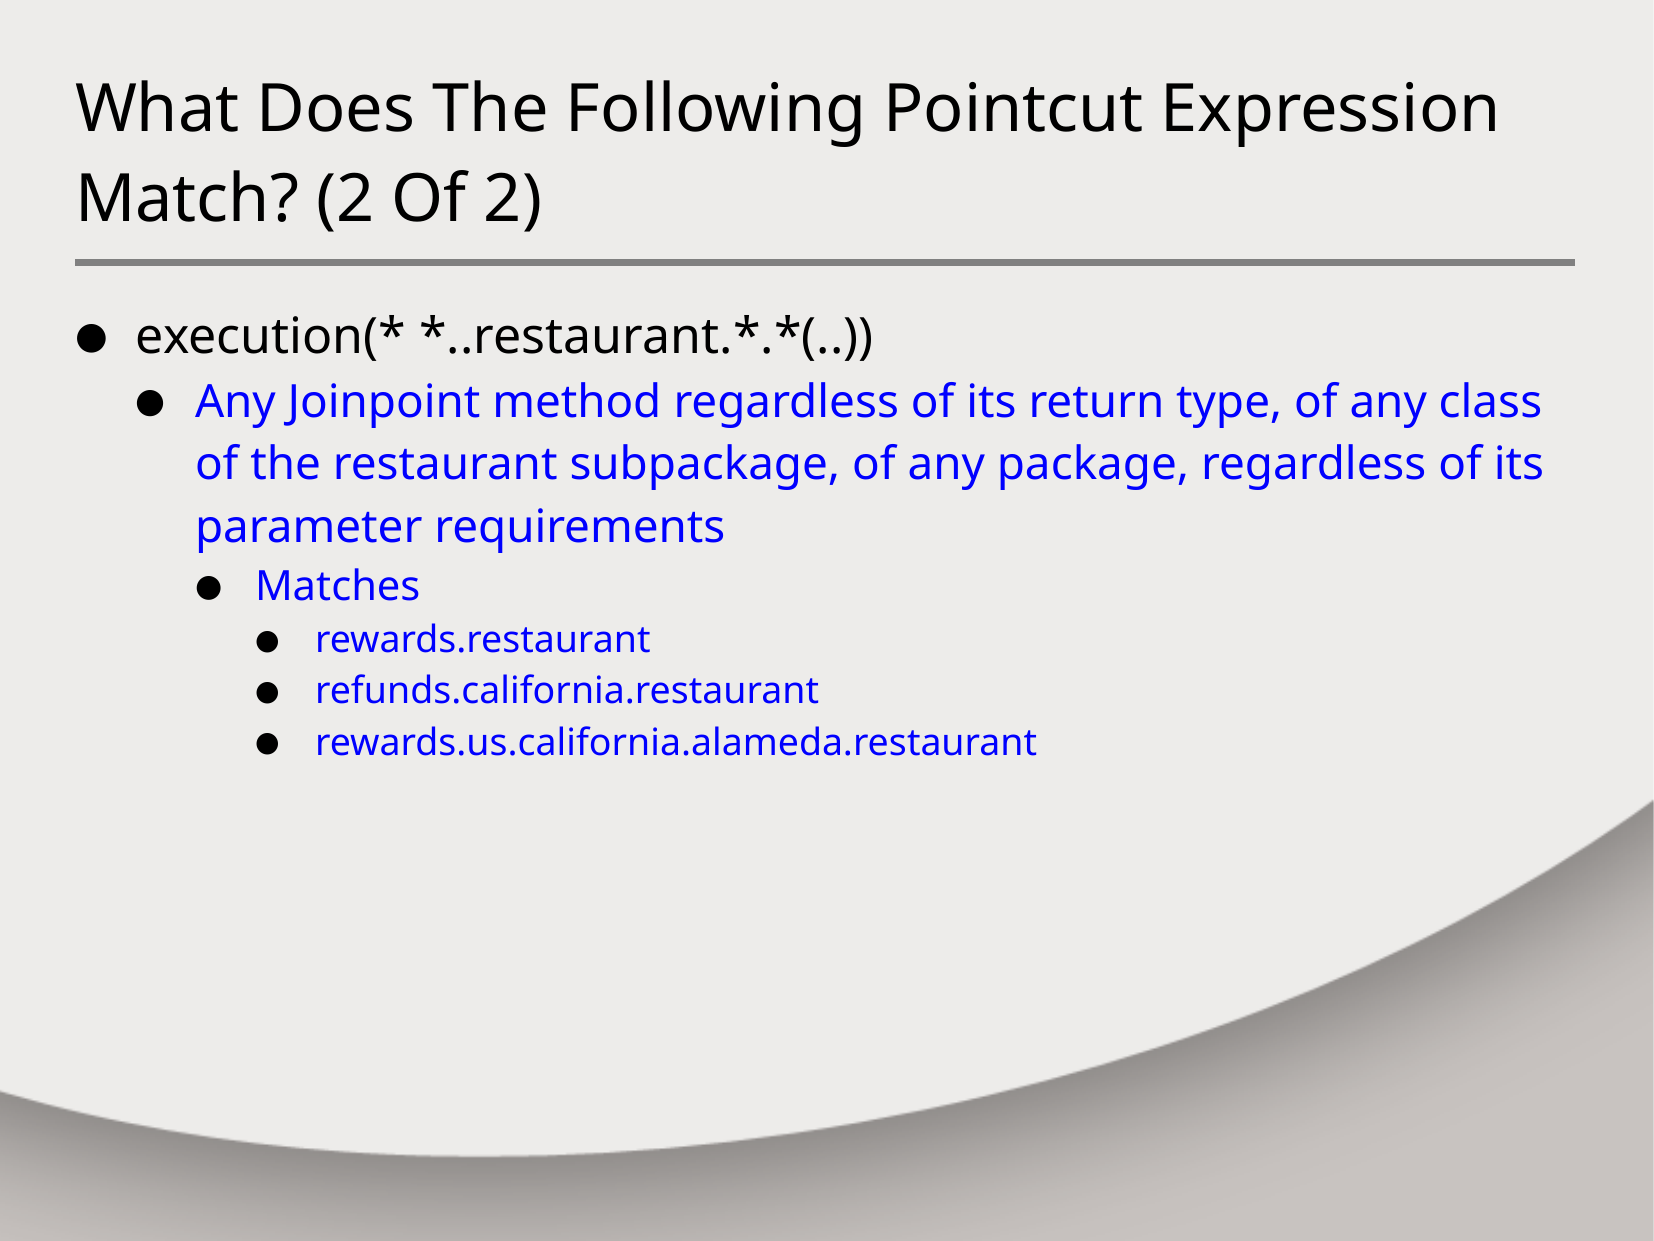

# What Does The Following Pointcut Expression Match? (2 Of 2)
execution(* *..restaurant.*.*(..))
Any Joinpoint method regardless of its return type, of any class of the restaurant subpackage, of any package, regardless of its parameter requirements
Matches
rewards.restaurant
refunds.california.restaurant
rewards.us.california.alameda.restaurant